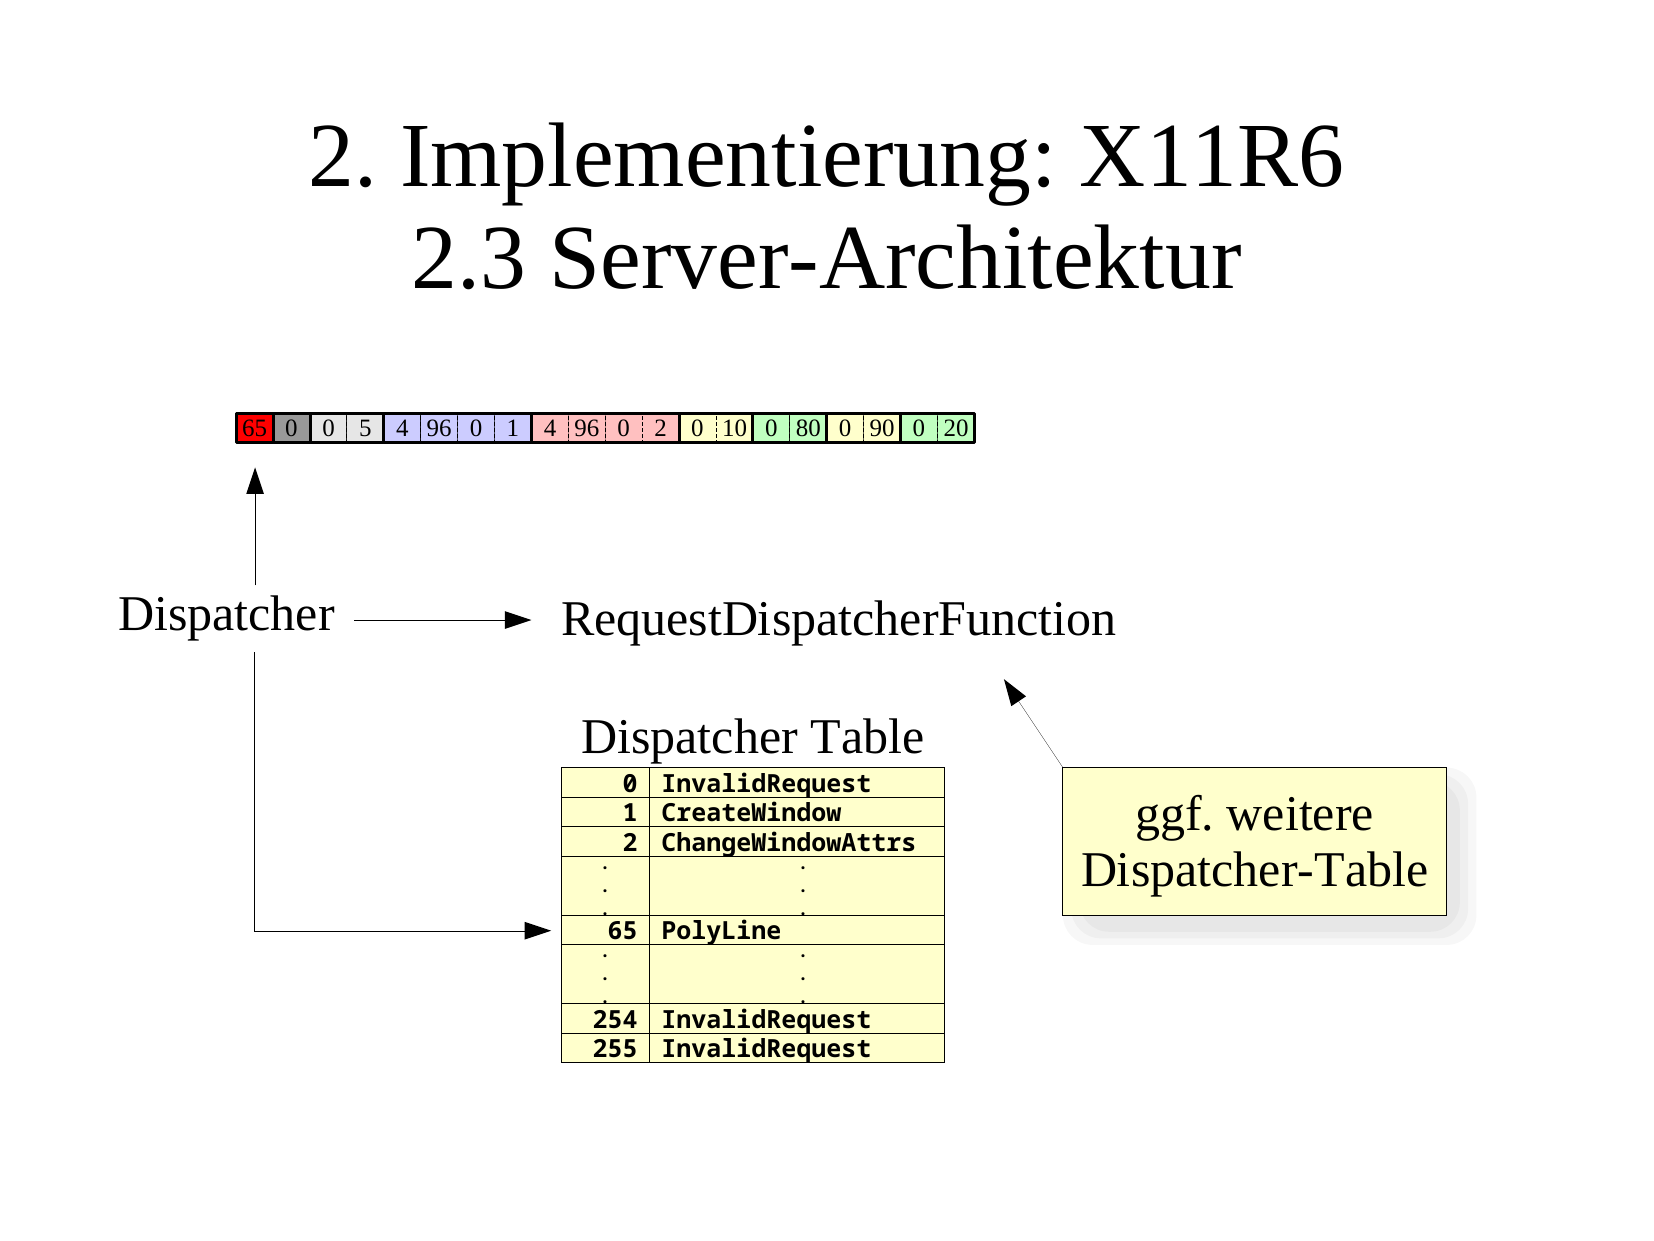

# 2. Implementierung: X11R6 2.3 Server-Architektur
65
0
0
5
4
96
0
1
4
96
0
2
0
10
0
80
0
90
0
20
Dispatcher
RequestDispatcherFunction
ggf. weitere
Dispatcher-Table
Dispatcher Table
0
InvalidRequest
1
CreateWindow
2
ChangeWindowAttrs
.
.
.
.
.
.
65
PolyLine
.
.
.
.
.
.
254
InvalidRequest
255
InvalidRequest